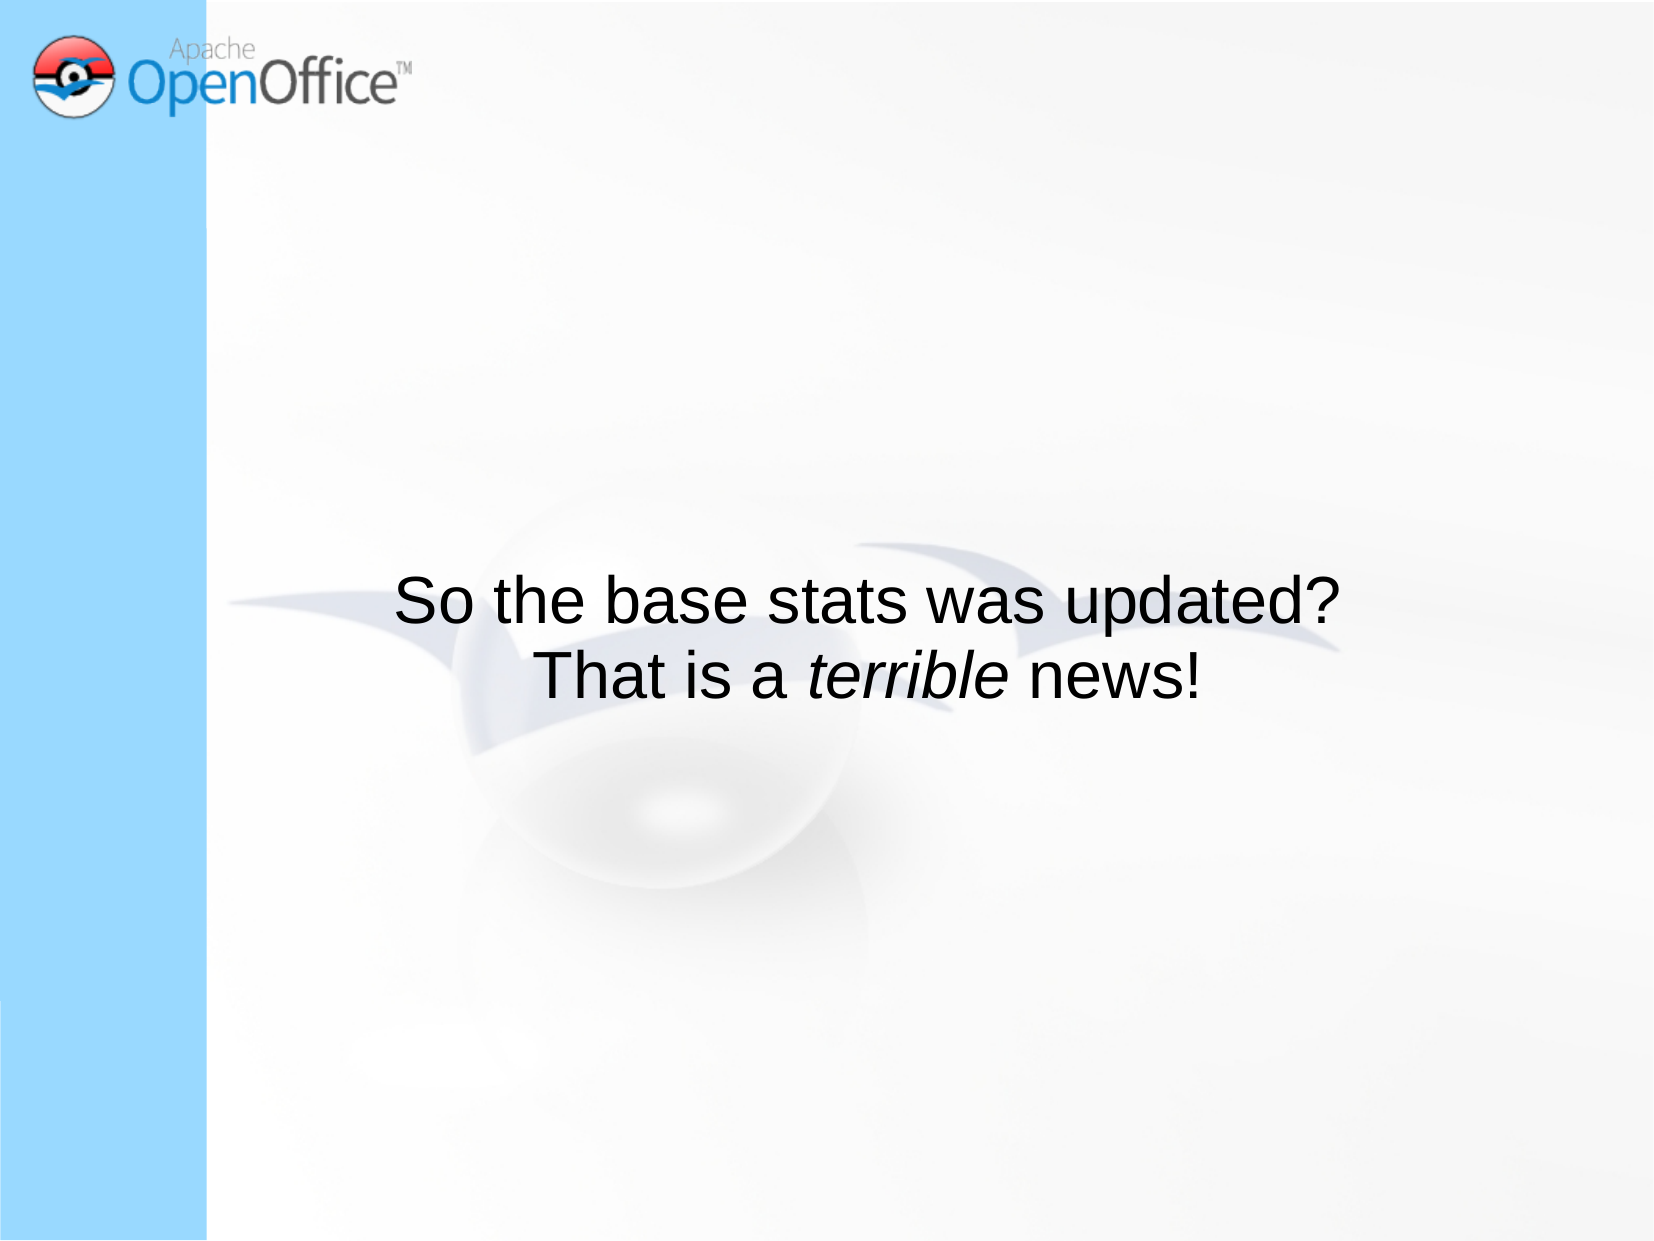

# So the base stats was updated?
That is a terrible news!